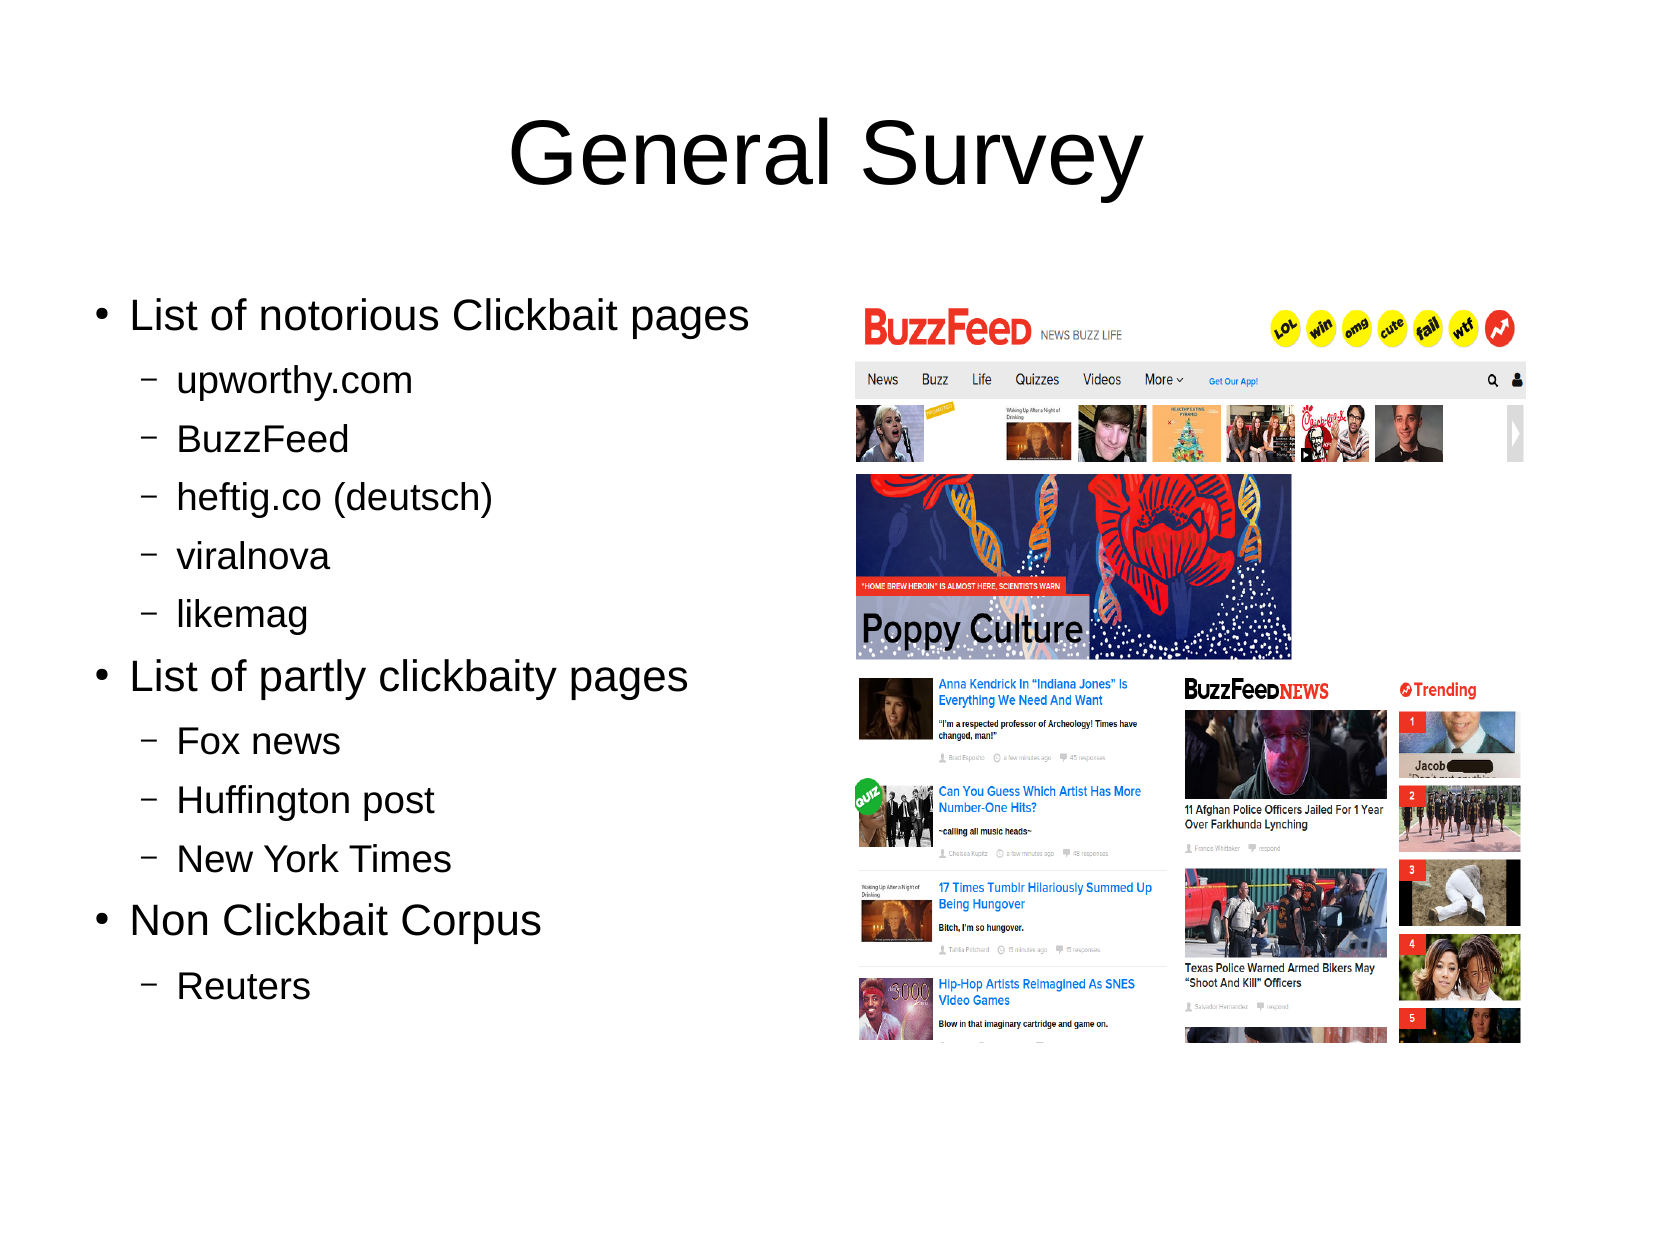

# General Survey
List of notorious Clickbait pages
upworthy.com
BuzzFeed
heftig.co (deutsch)
viralnova
likemag
List of partly clickbaity pages
Fox news
Huffington post
New York Times
Non Clickbait Corpus
Reuters